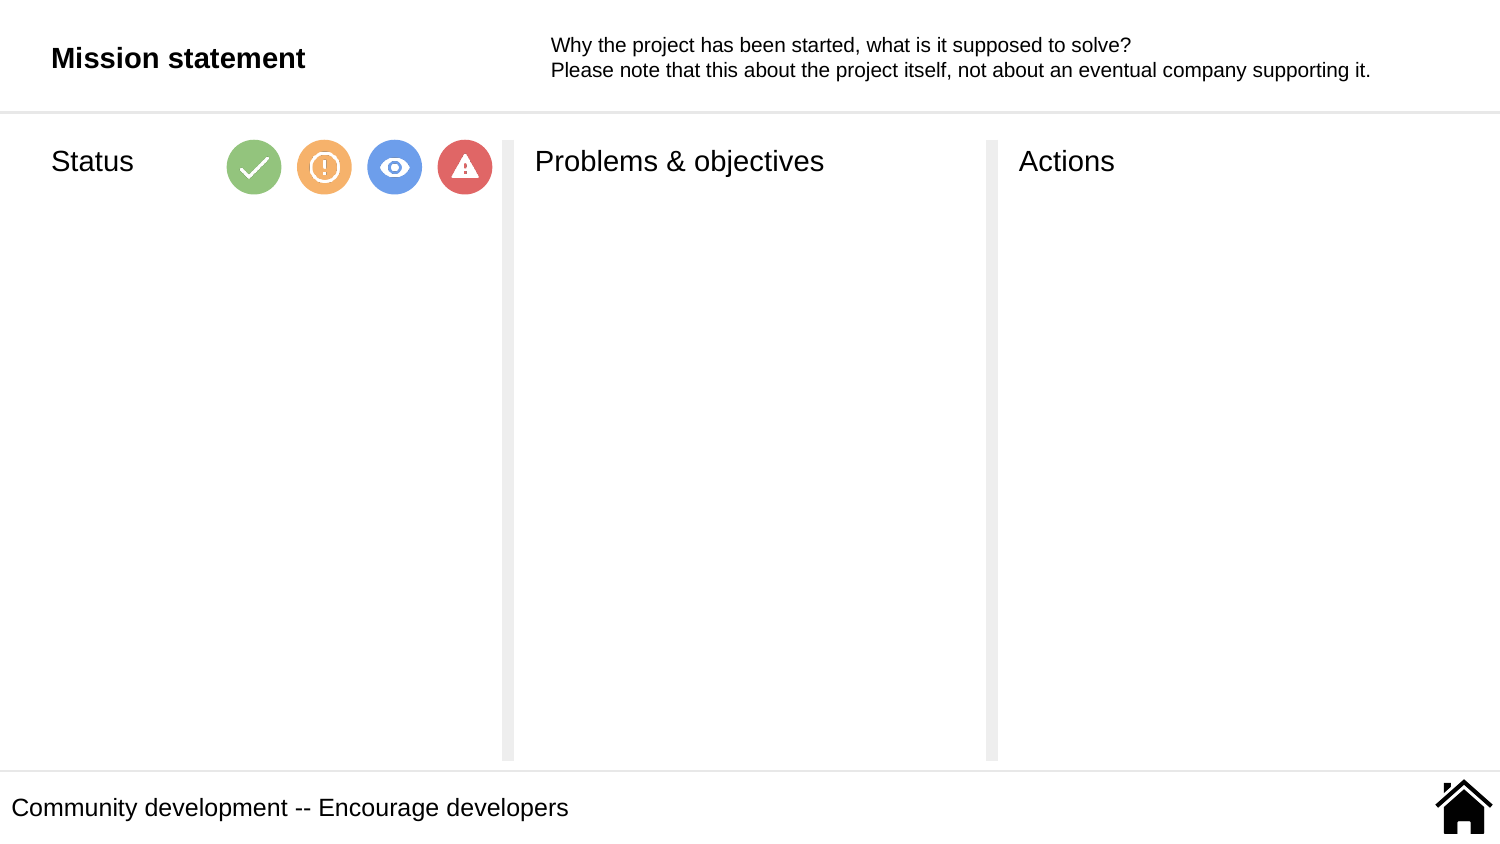

Mission statement
Why the project has been started, what is it supposed to solve?
Please note that this about the project itself, not about an eventual company supporting it.
# Status
Problems & objectives
Actions
Community development -- Encourage developers